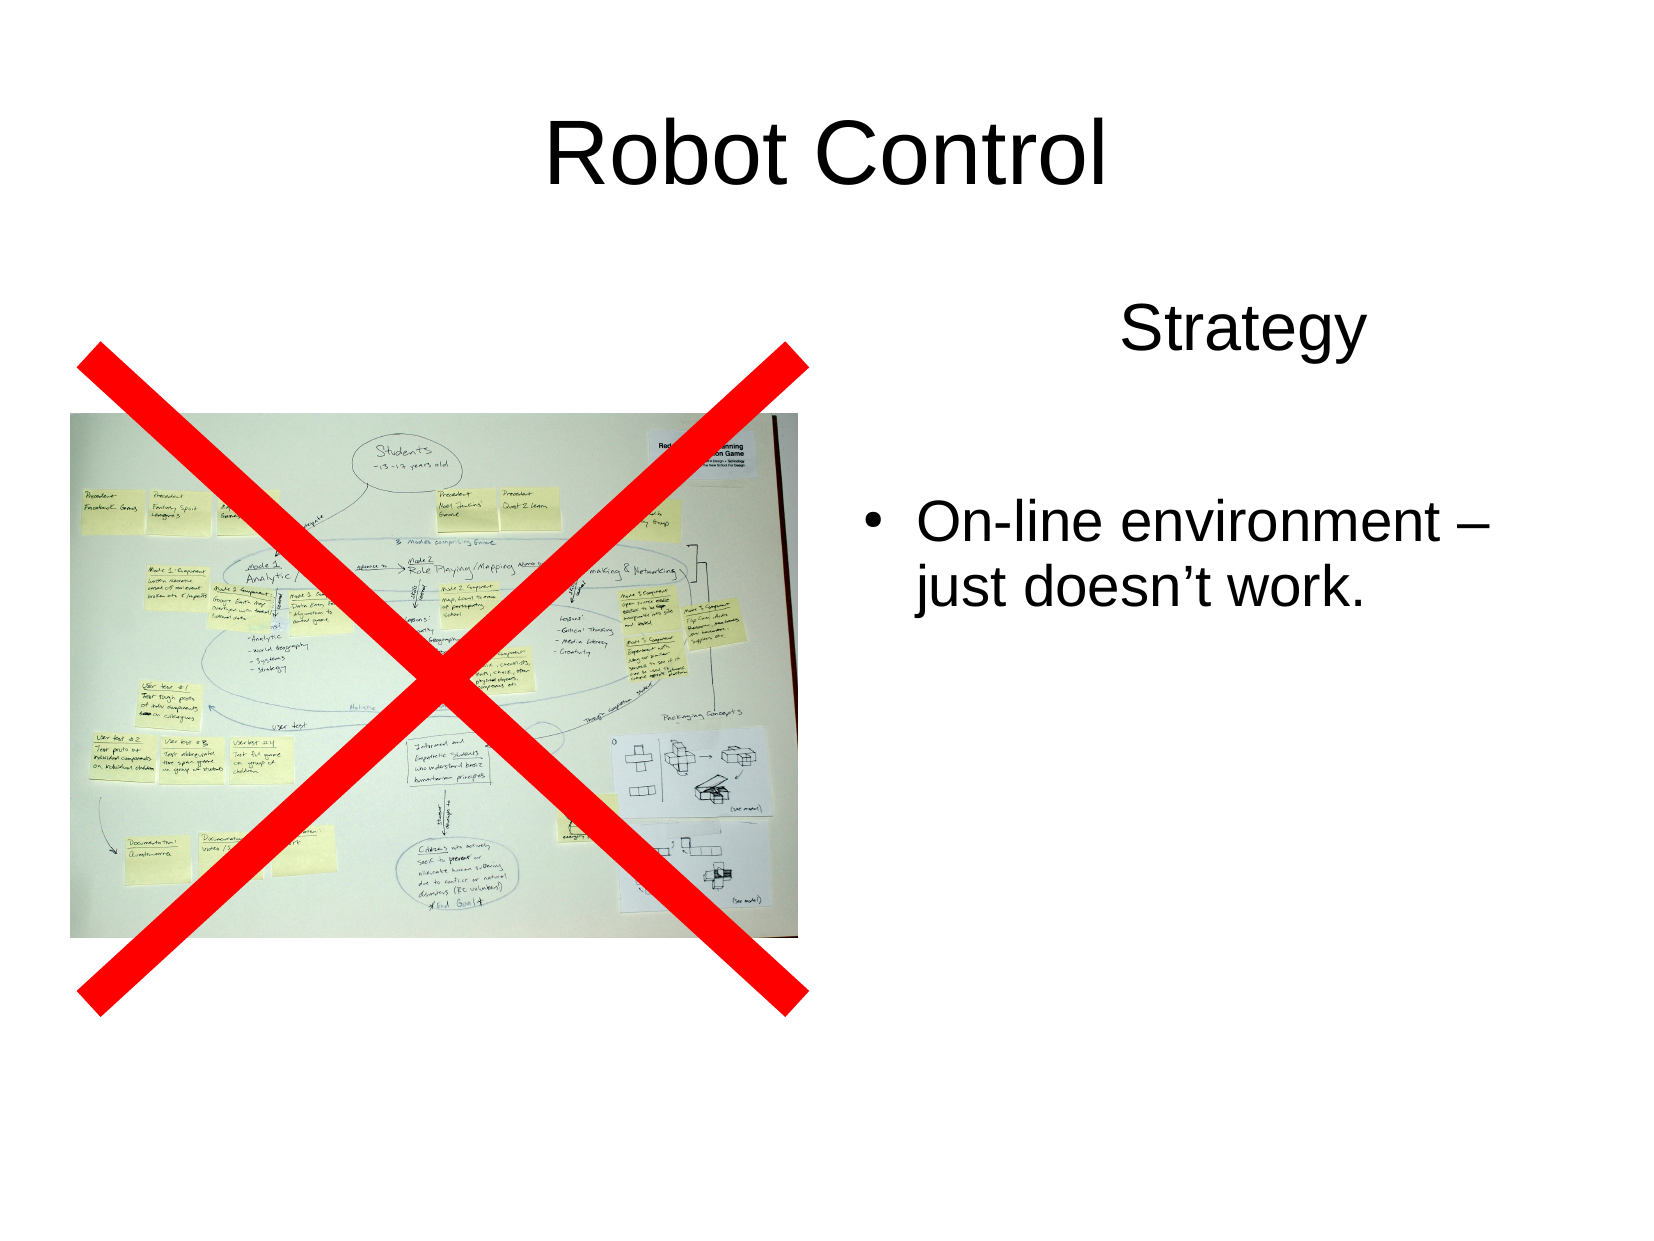

# Robot Control
Strategy
On-line environment – just doesn’t work.